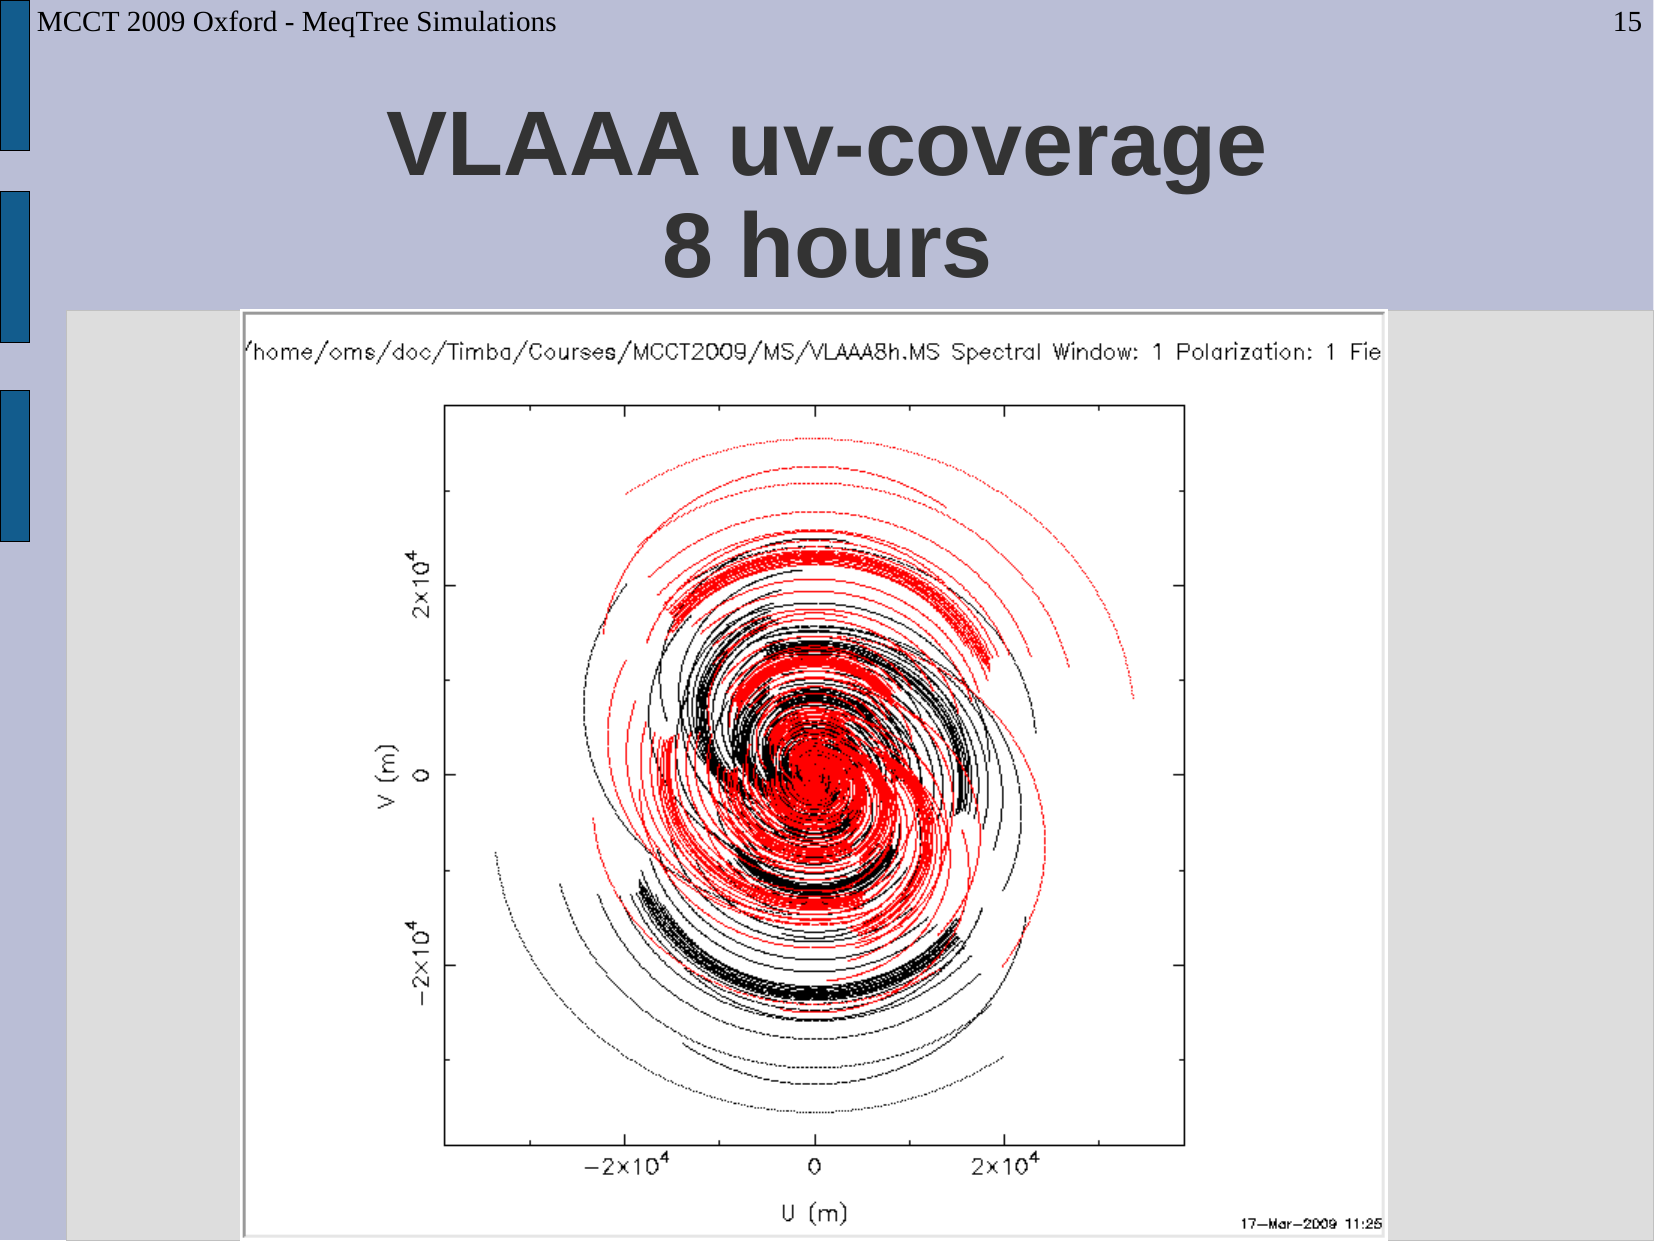

MCCT 2009 Oxford - MeqTree Simulations
15
# VLAAA uv-coverage 8 hours